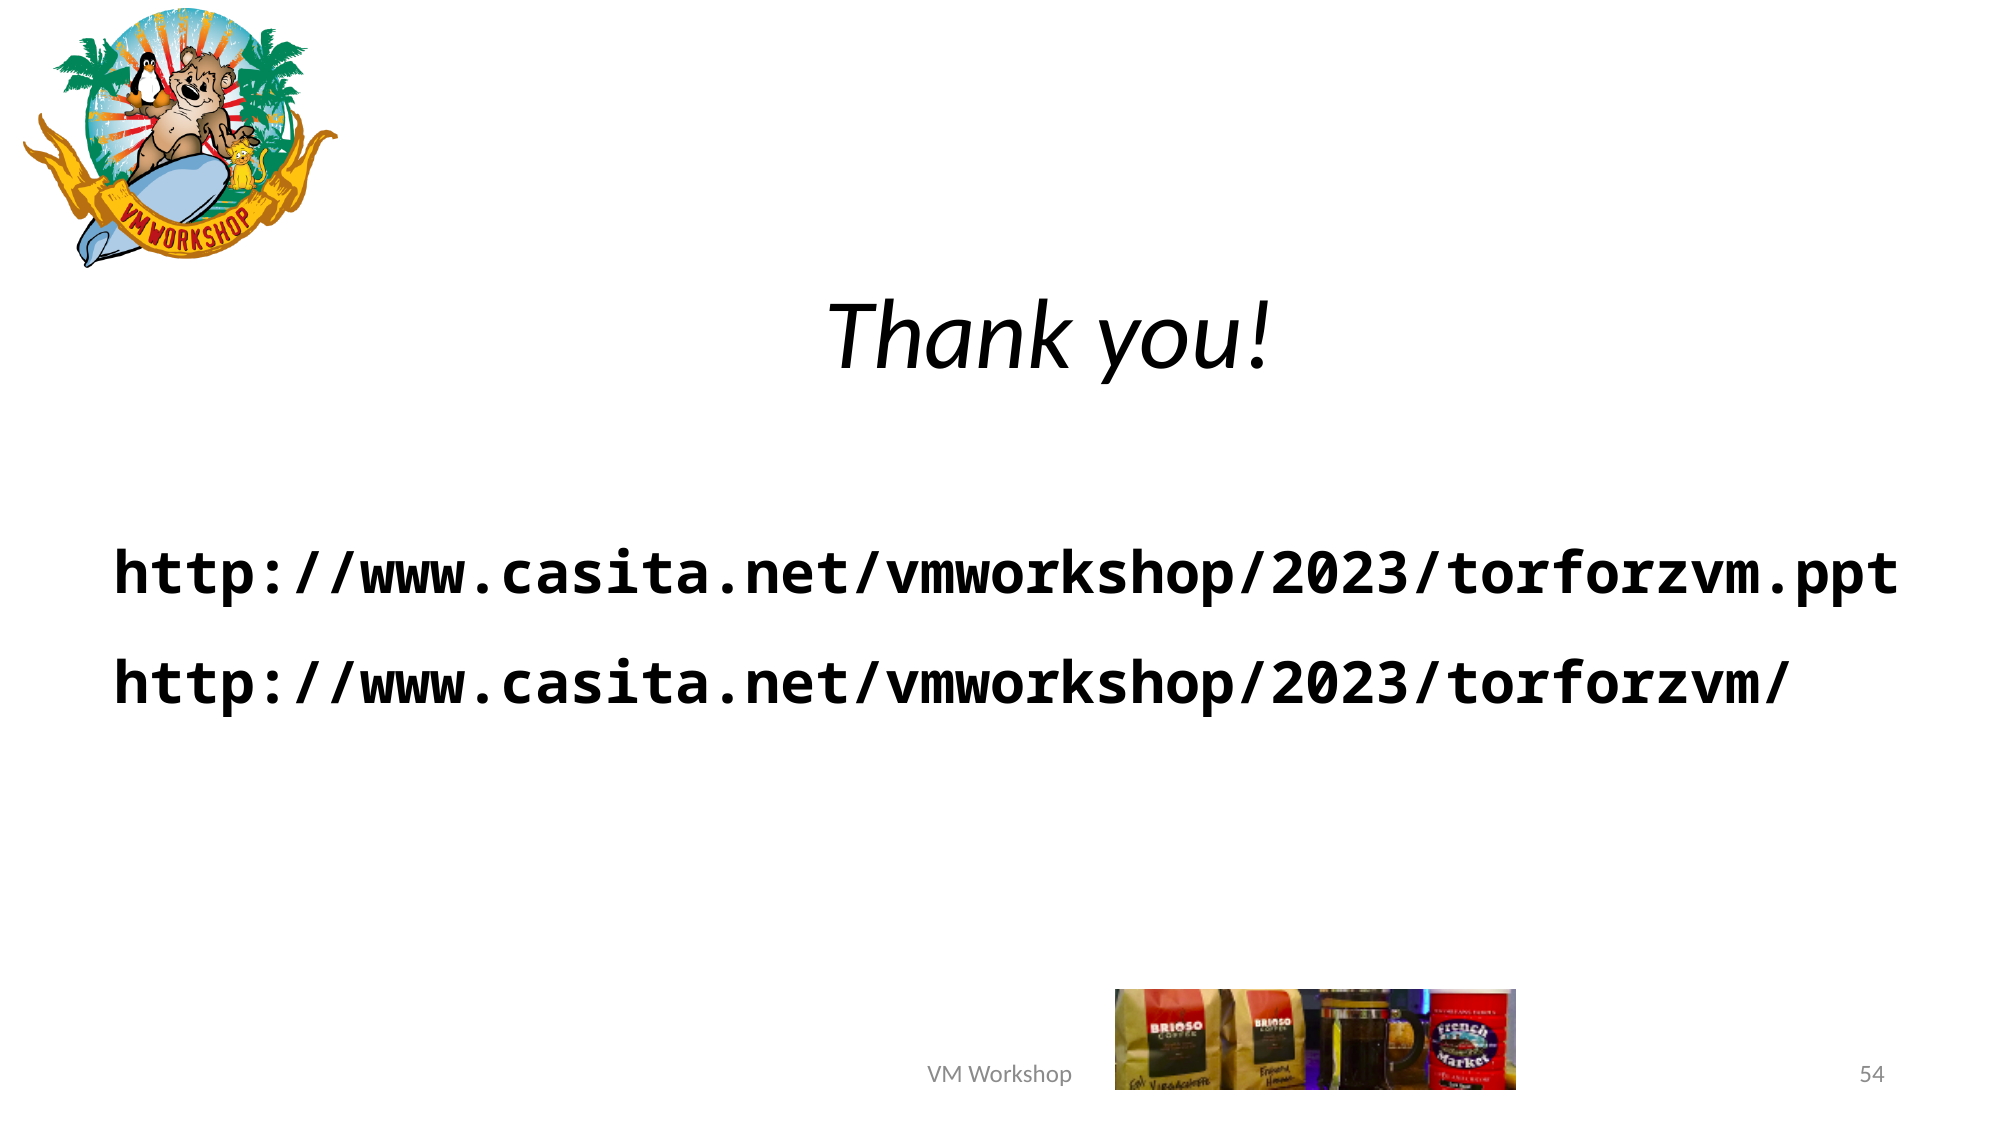

# Thank you!
http://www.casita.net/vmworkshop/2023/torforzvm.ppt
http://www.casita.net/vmworkshop/2023/torforzvm/
VM Workshop
54